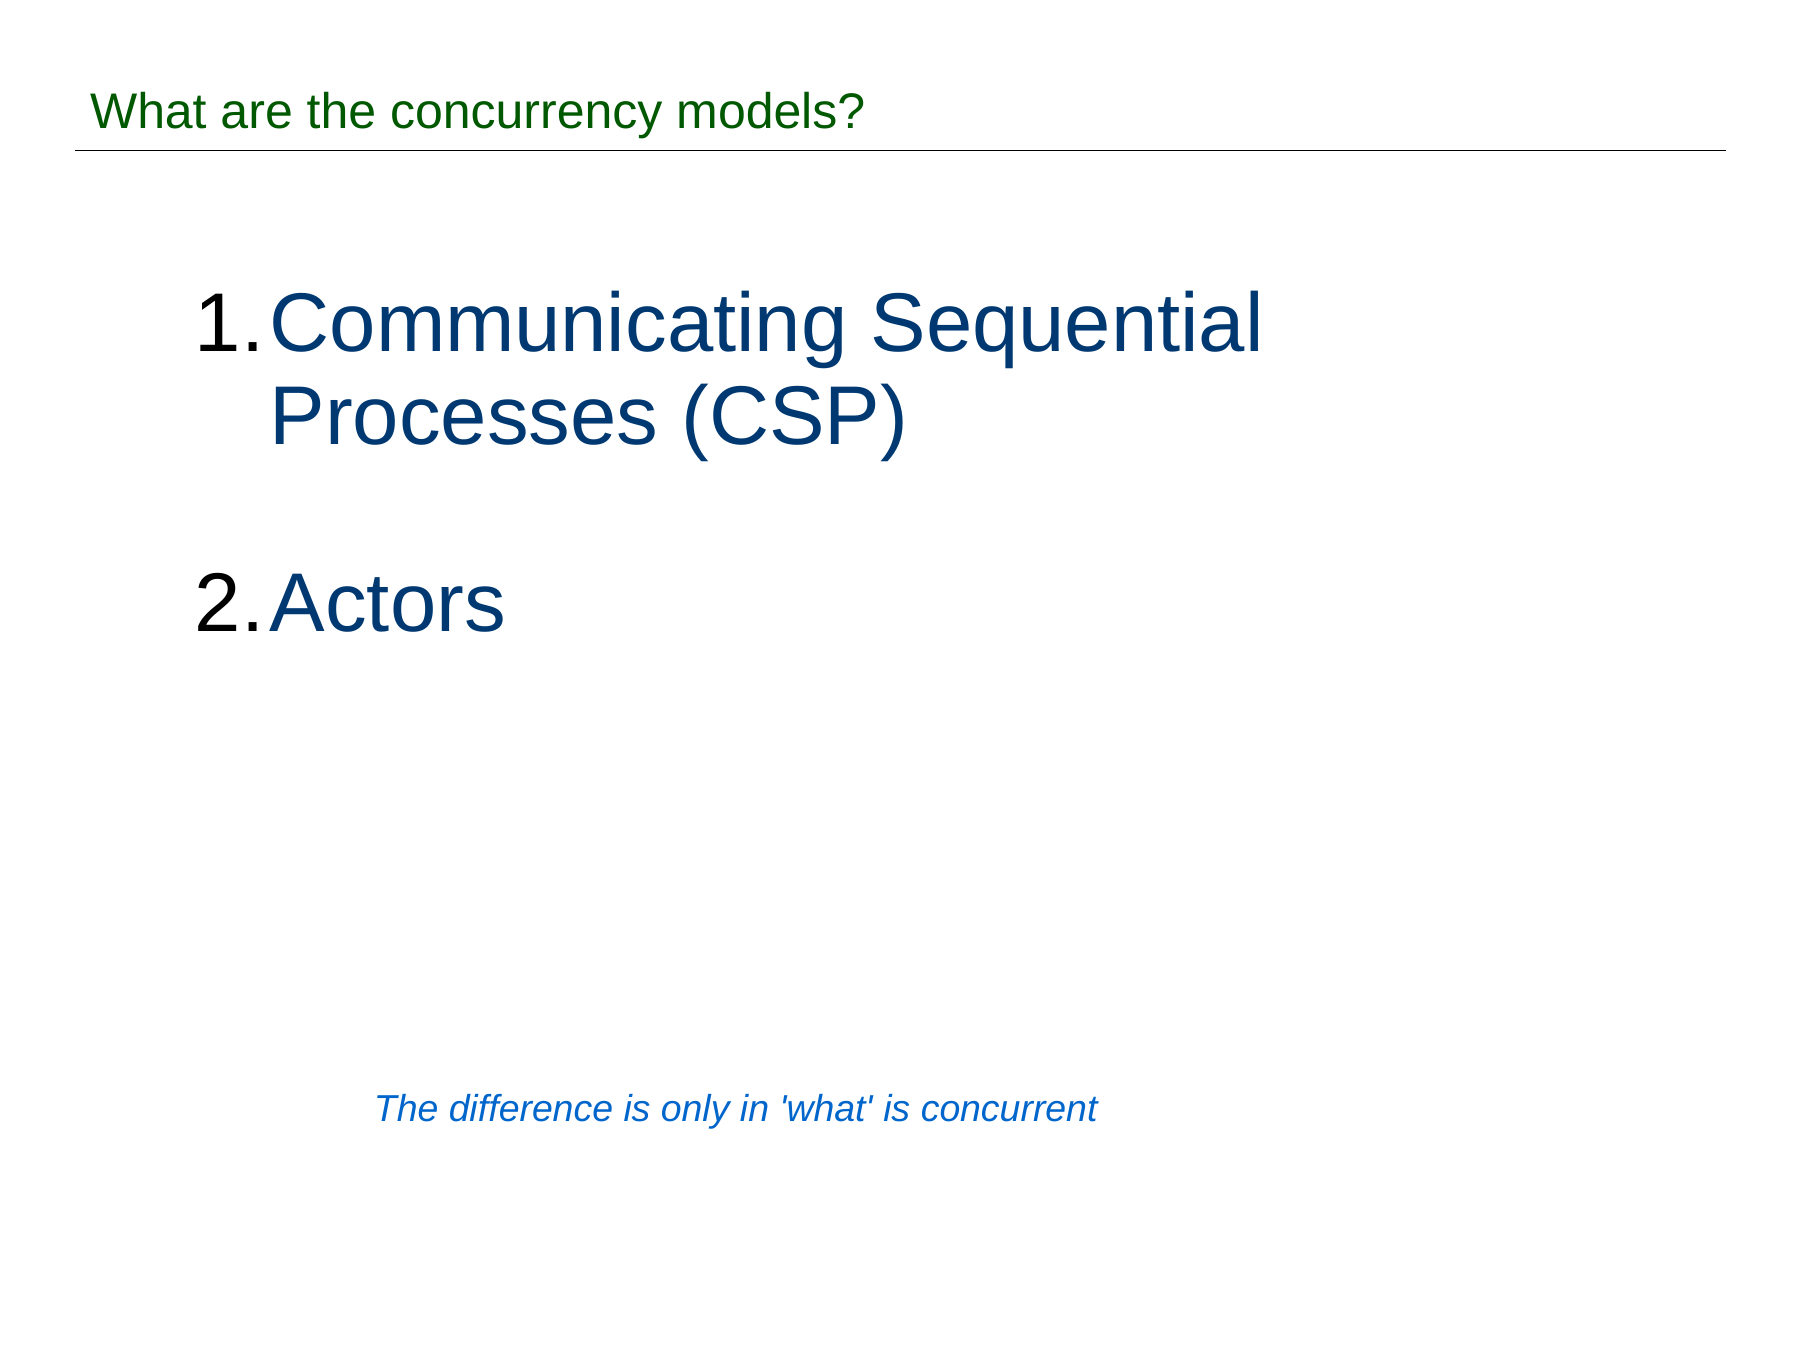

# What are the concurrency models?
Communicating Sequential Processes (CSP)
Actors
The difference is only in 'what' is concurrent